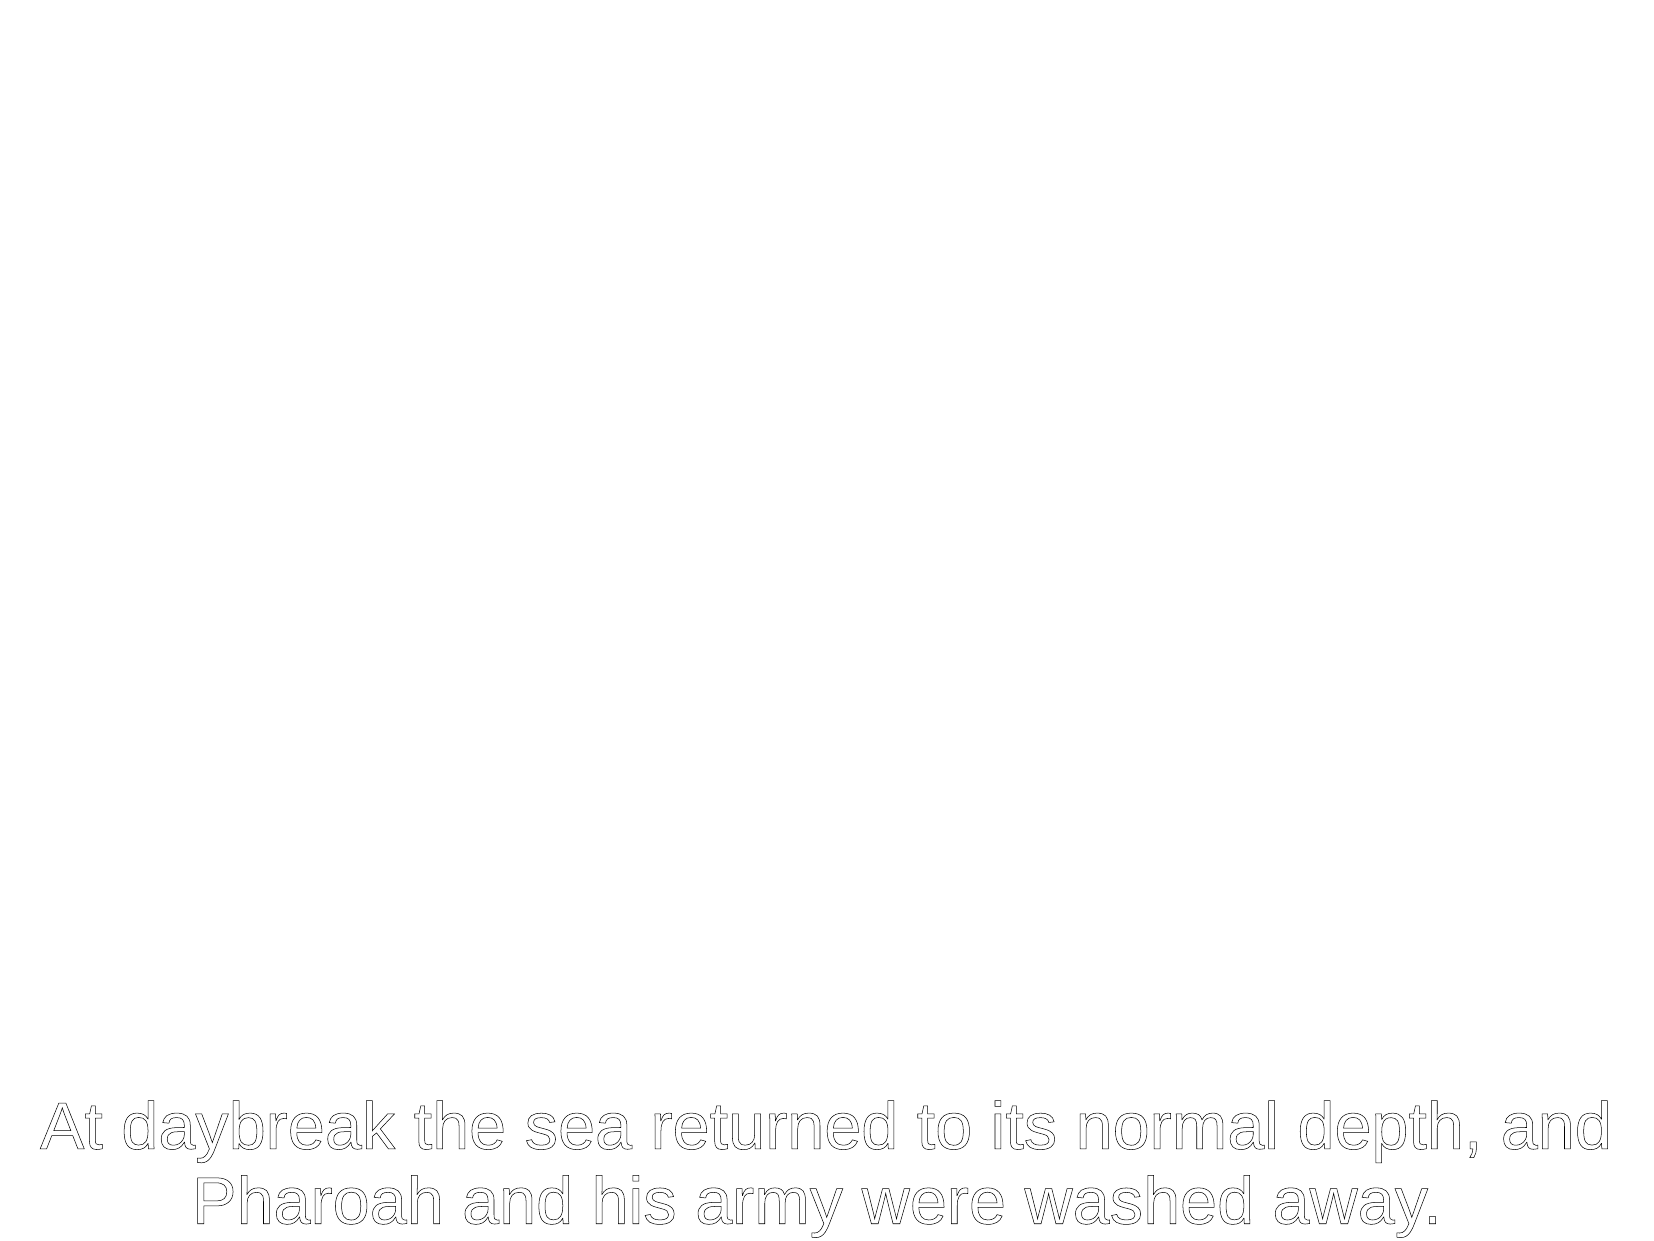

# At daybreak the sea returned to its normal depth, and Pharoah and his army were washed away.